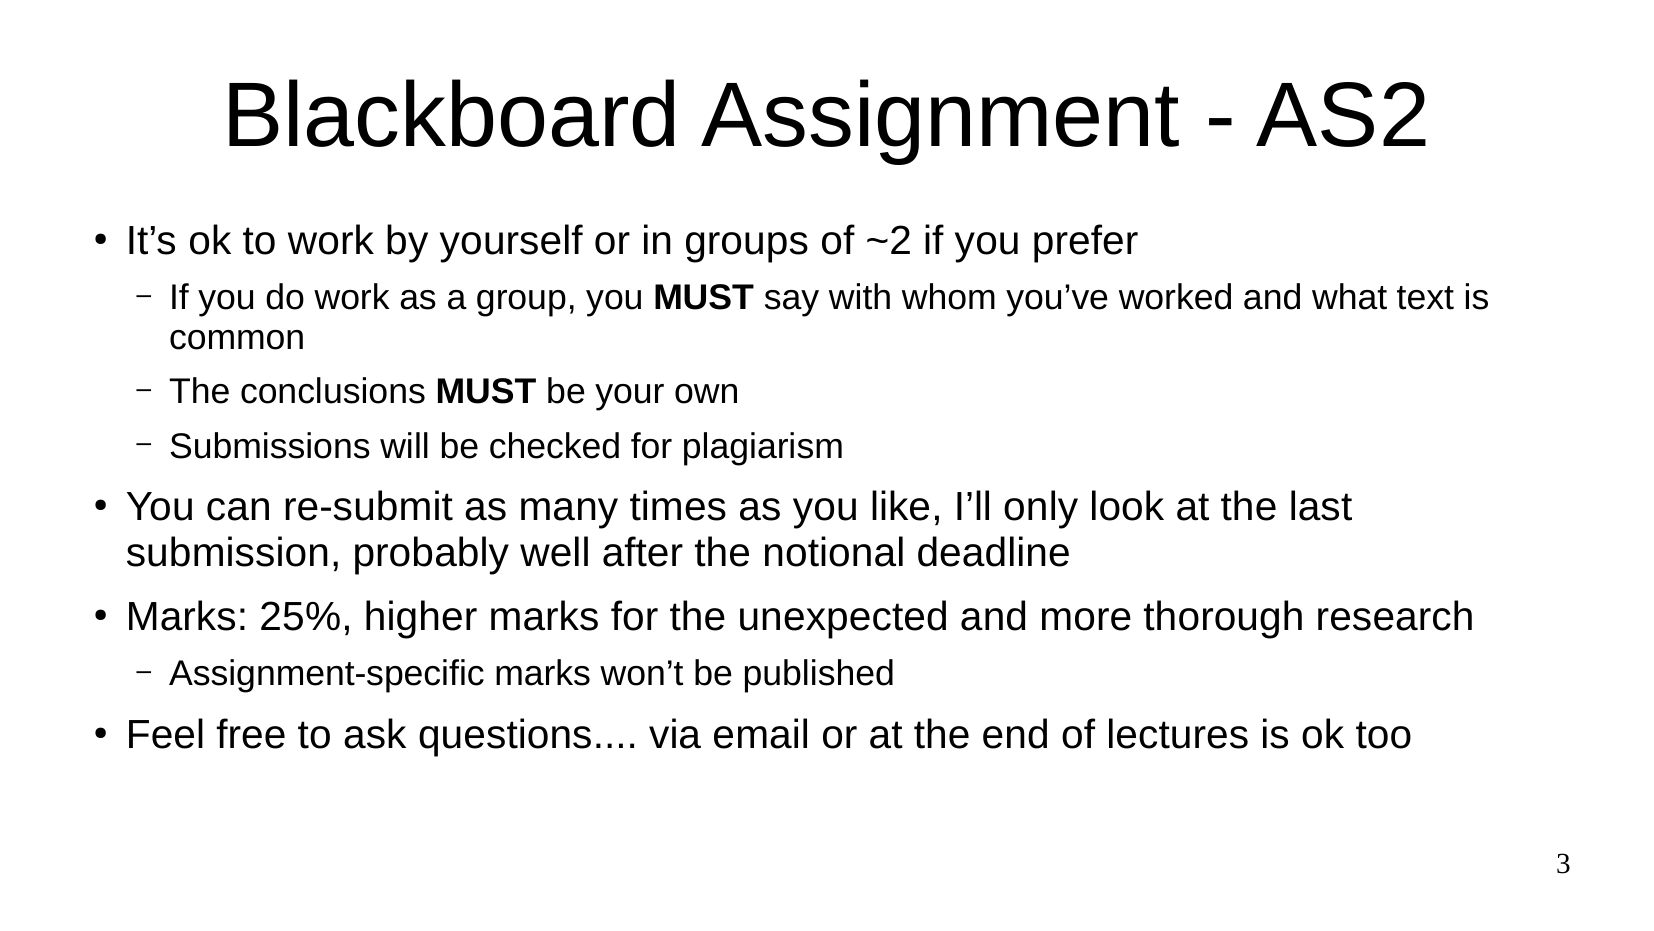

# Blackboard Assignment - AS2
It’s ok to work by yourself or in groups of ~2 if you prefer
If you do work as a group, you MUST say with whom you’ve worked and what text is common
The conclusions MUST be your own
Submissions will be checked for plagiarism
You can re-submit as many times as you like, I’ll only look at the last submission, probably well after the notional deadline
Marks: 25%, higher marks for the unexpected and more thorough research
Assignment-specific marks won’t be published
Feel free to ask questions.... via email or at the end of lectures is ok too
3